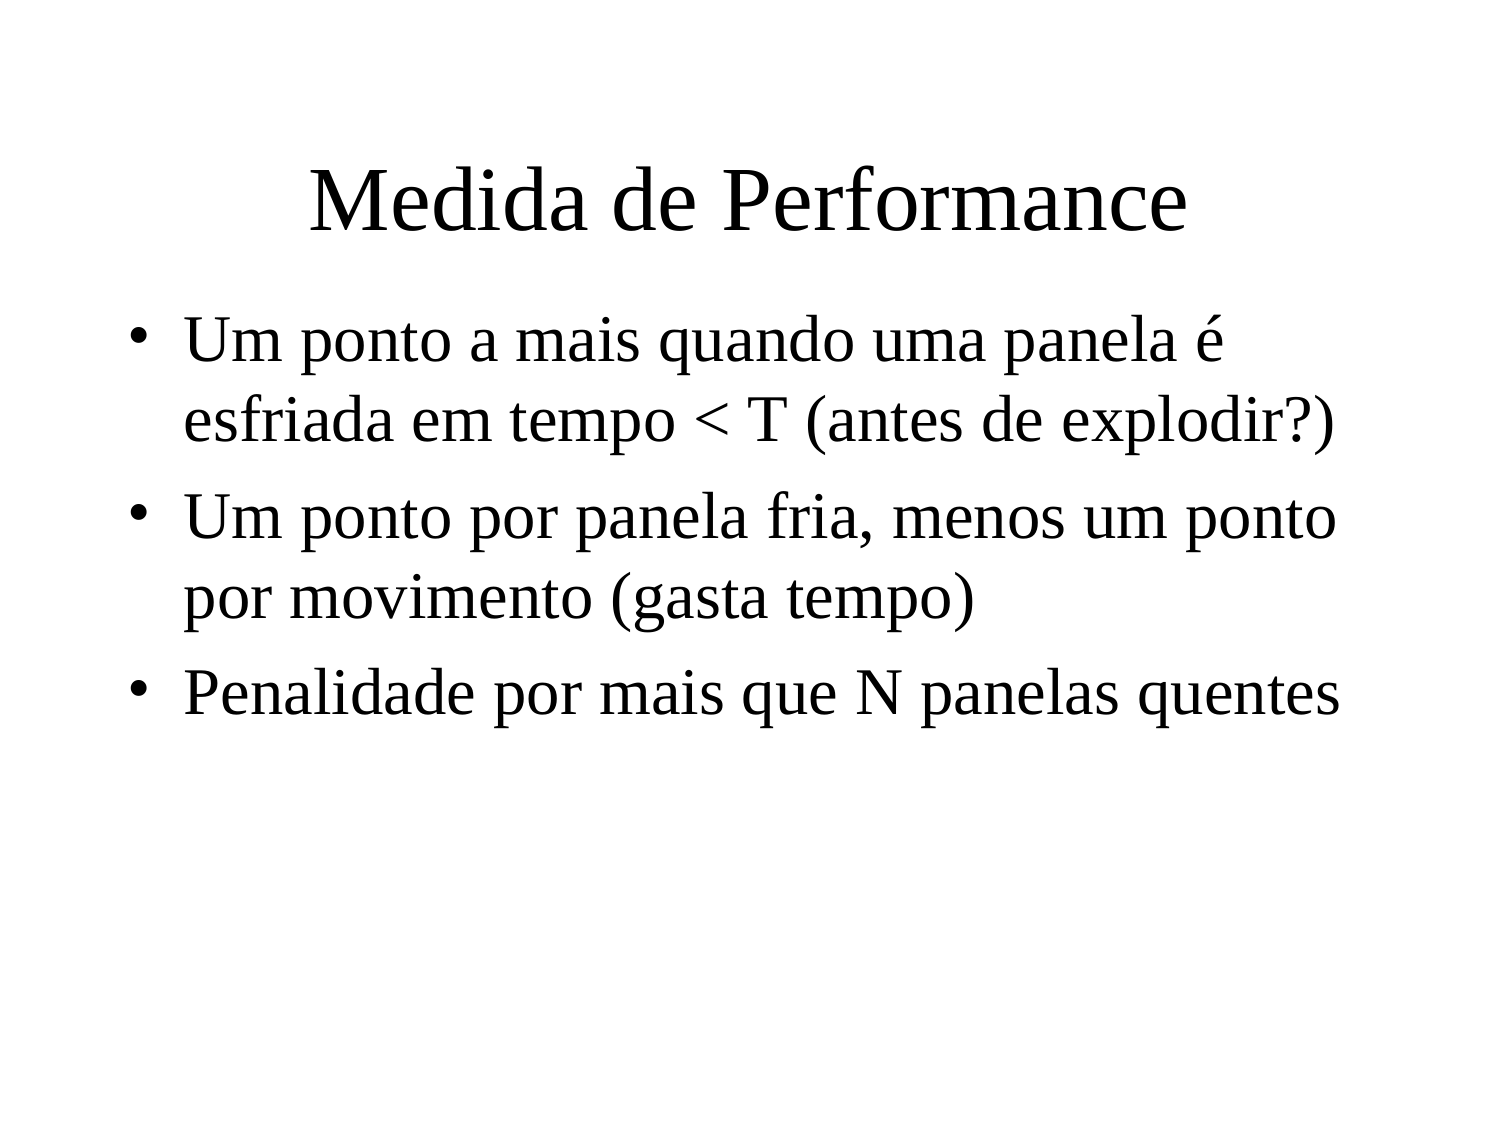

# Medida de Performance
Um ponto a mais quando uma panela é esfriada em tempo < T (antes de explodir?)
Um ponto por panela fria, menos um ponto por movimento (gasta tempo)
Penalidade por mais que N panelas quentes